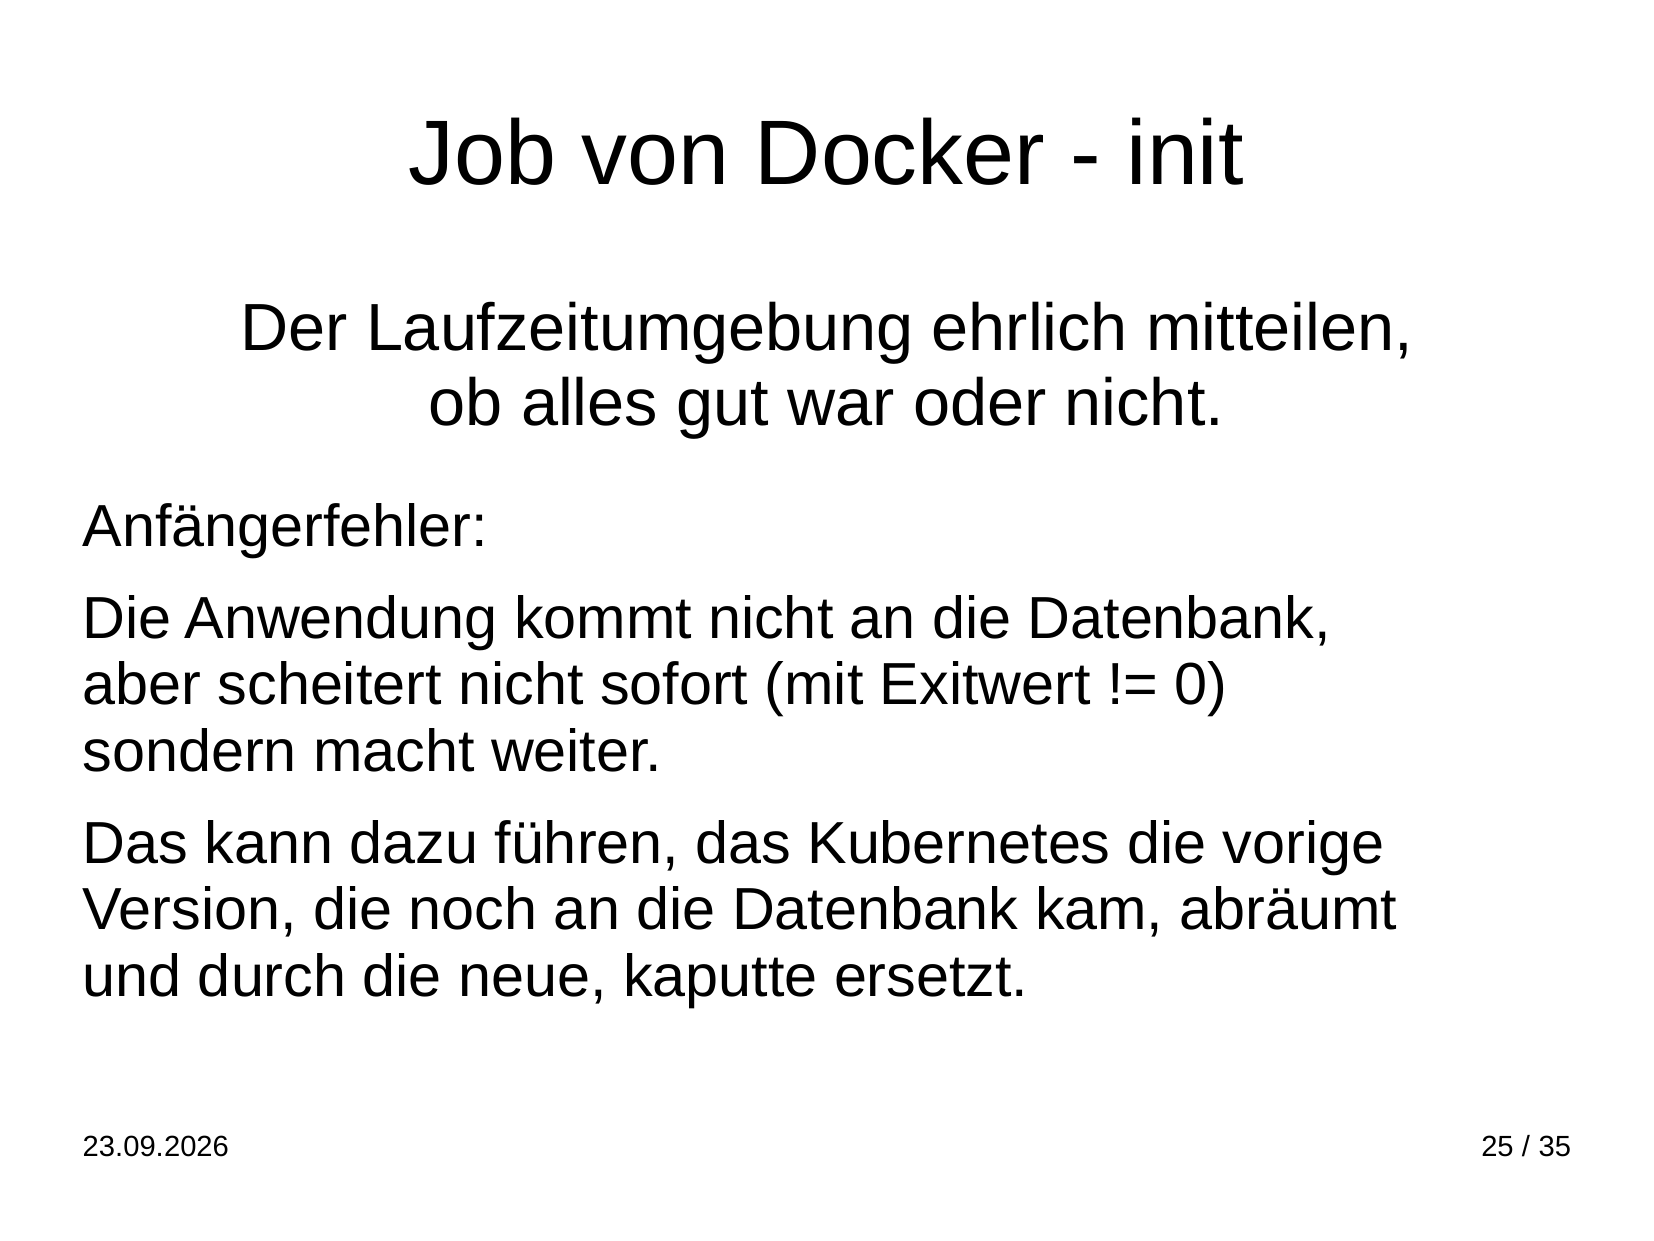

# Job von Docker - init
Der Laufzeitumgebung ehrlich mitteilen,
ob alles gut war oder nicht.
Anfängerfehler:
Die Anwendung kommt nicht an die Datenbank,
aber scheitert nicht sofort (mit Exitwert != 0)
sondern macht weiter.
Das kann dazu führen, das Kubernetes die vorige Version, die noch an die Datenbank kam, abräumt
und durch die neue, kaputte ersetzt.